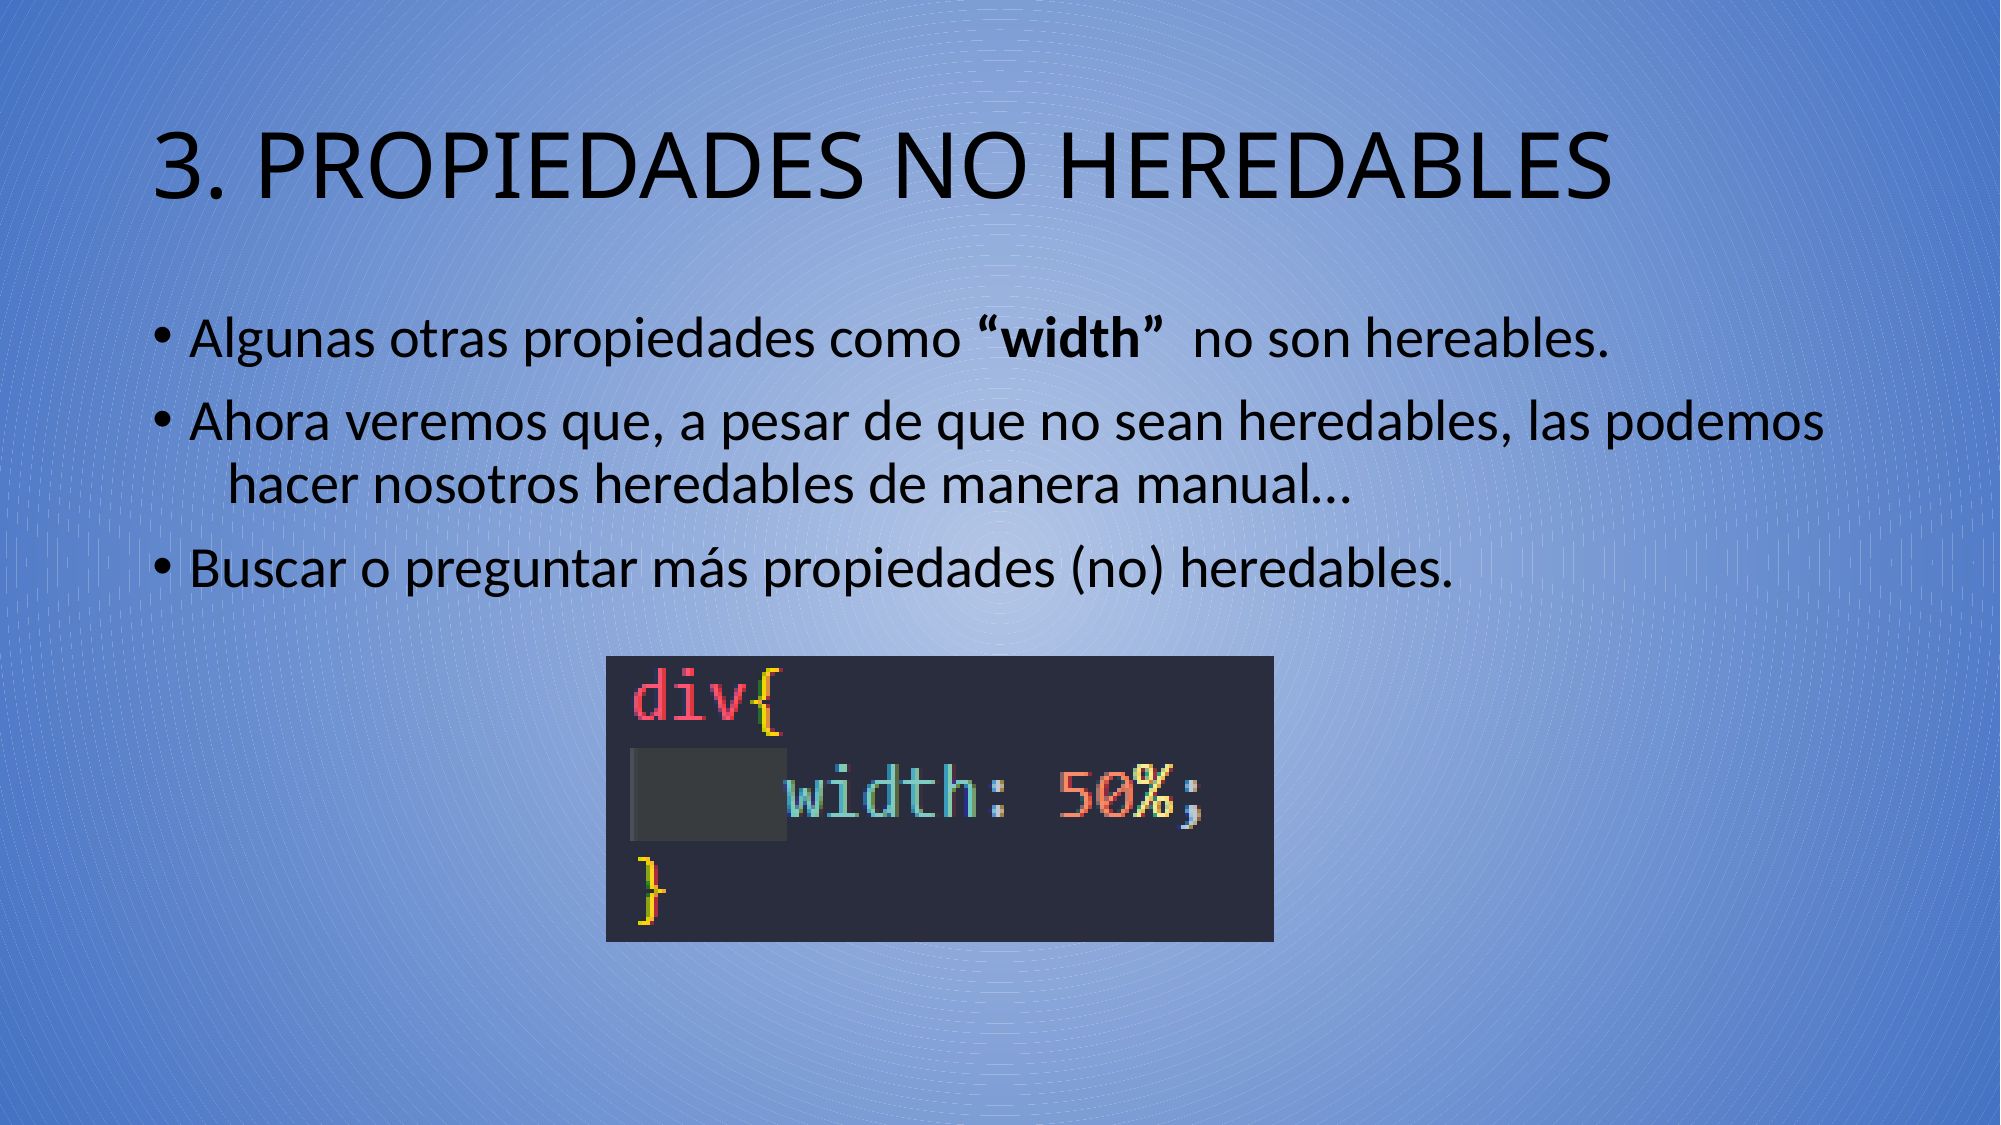

# 3. PROPIEDADES NO HEREDABLES
Algunas otras propiedades como “width” no son hereables.
Ahora veremos que, a pesar de que no sean heredables, las podemos hacer nosotros heredables de manera manual…
Buscar o preguntar más propiedades (no) heredables.